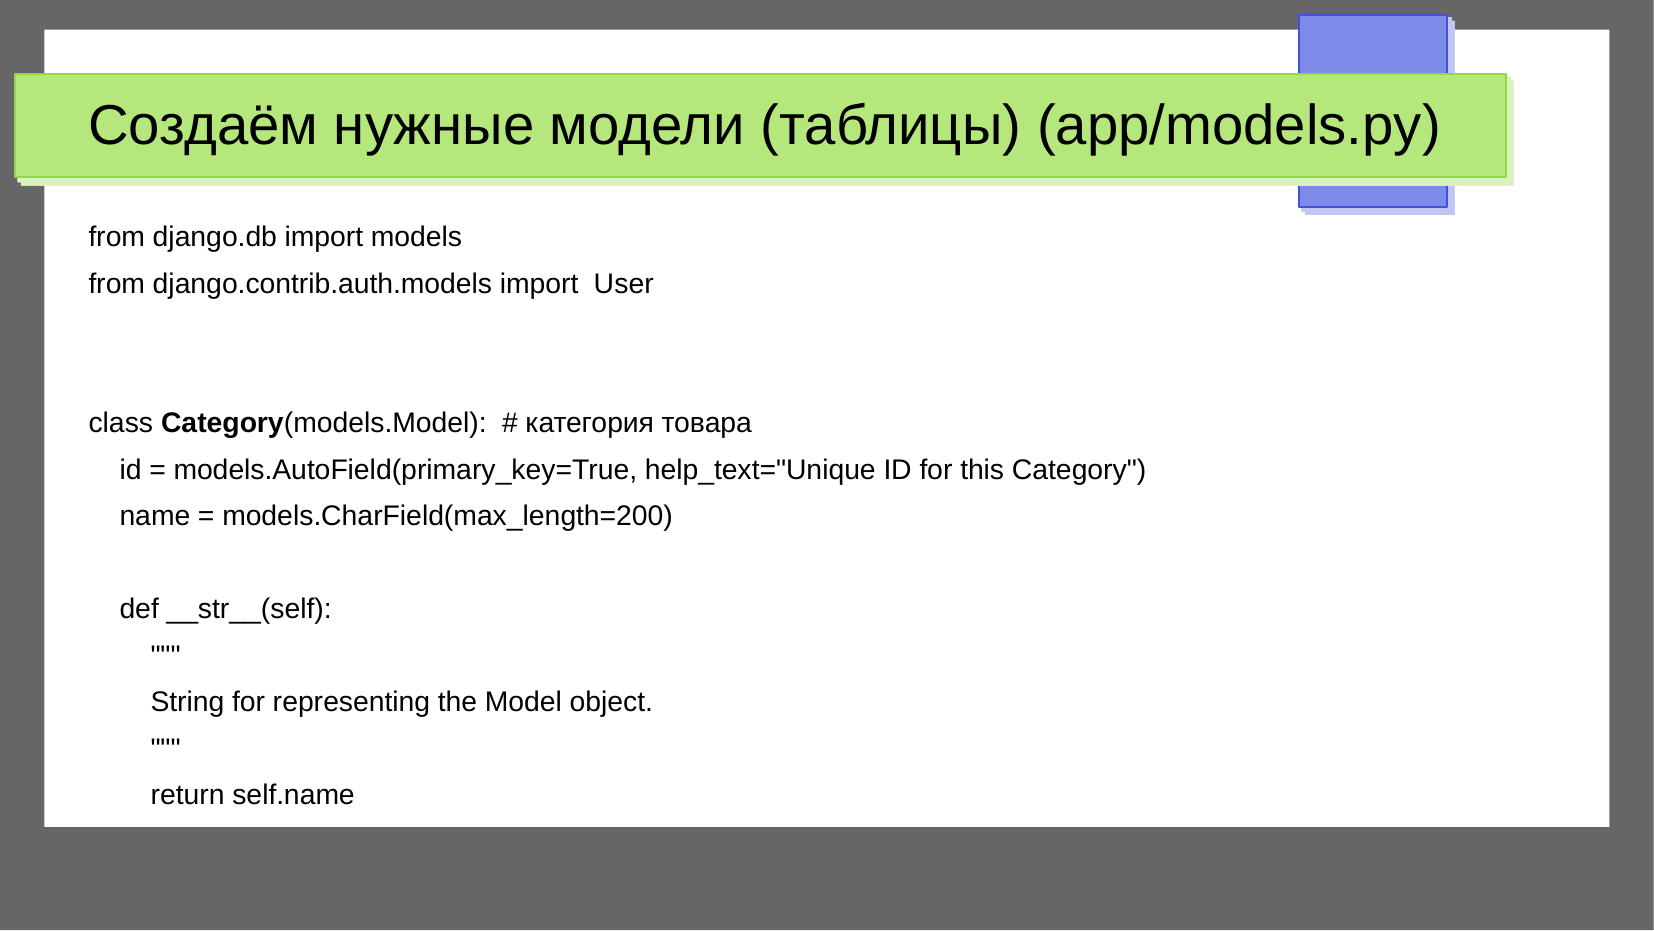

# Создаём нужные модели (таблицы) (app/models.py)
from django.db import models
from django.contrib.auth.models import User
class Category(models.Model): # категория товара
 id = models.AutoField(primary_key=True, help_text="Unique ID for this Category")
 name = models.CharField(max_length=200)
 def __str__(self):
 """
 String for representing the Model object.
 """
 return self.name